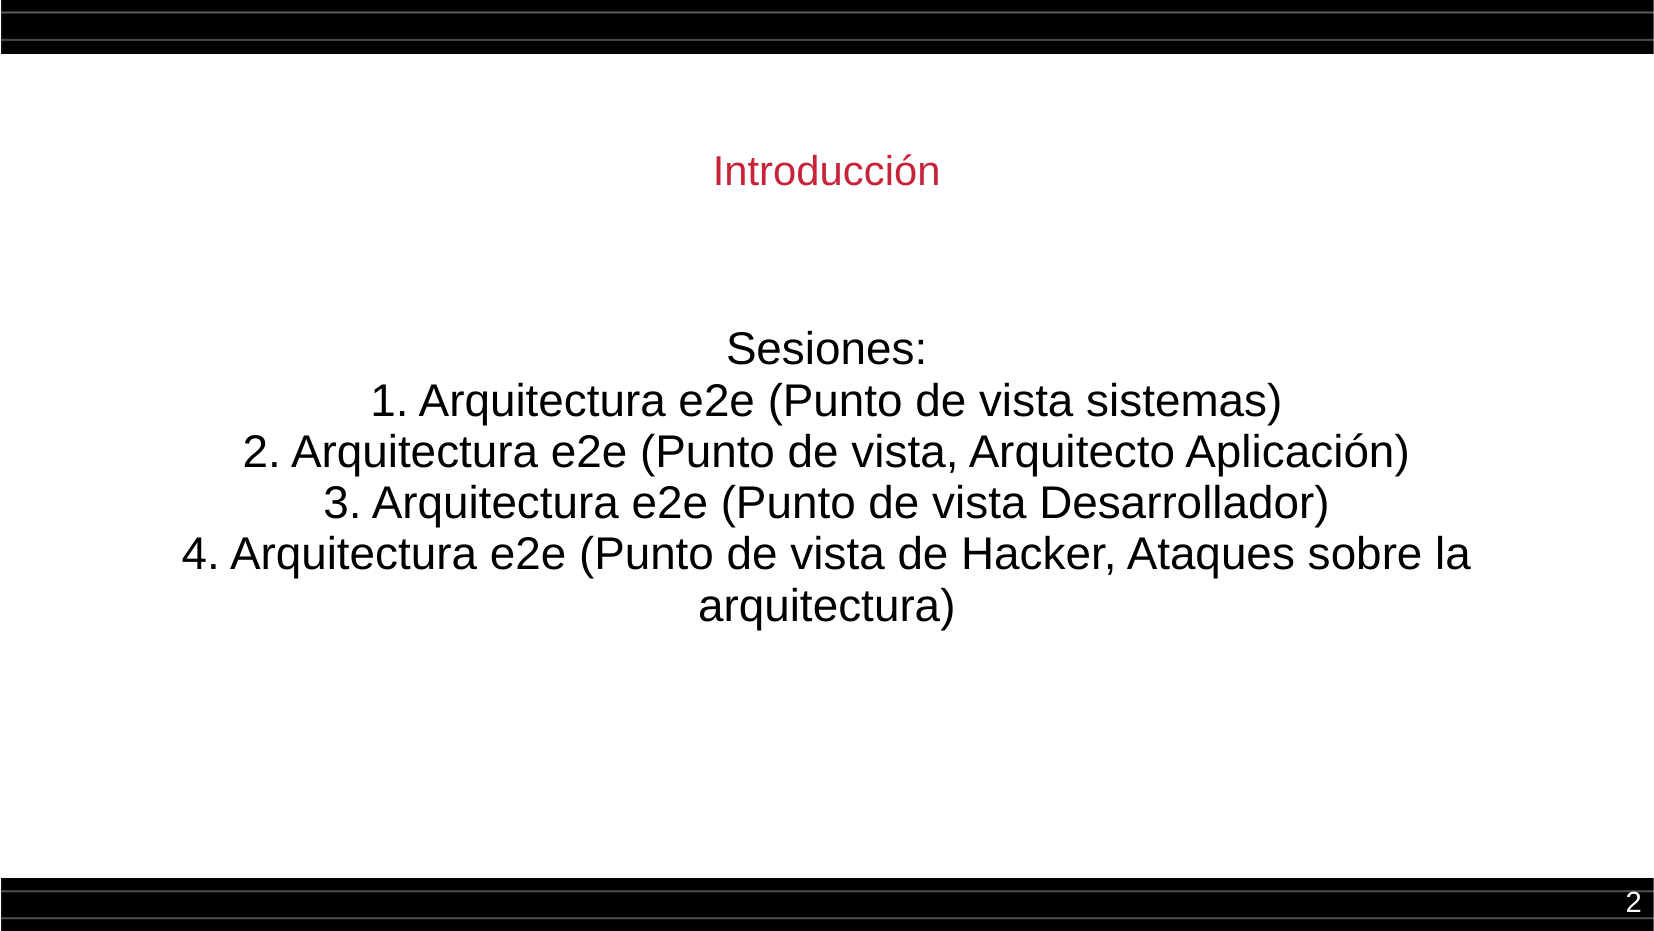

# Introducción
Sesiones:
1. Arquitectura e2e (Punto de vista sistemas)
2. Arquitectura e2e (Punto de vista, Arquitecto Aplicación)
3. Arquitectura e2e (Punto de vista Desarrollador)
4. Arquitectura e2e (Punto de vista de Hacker, Ataques sobre la arquitectura)